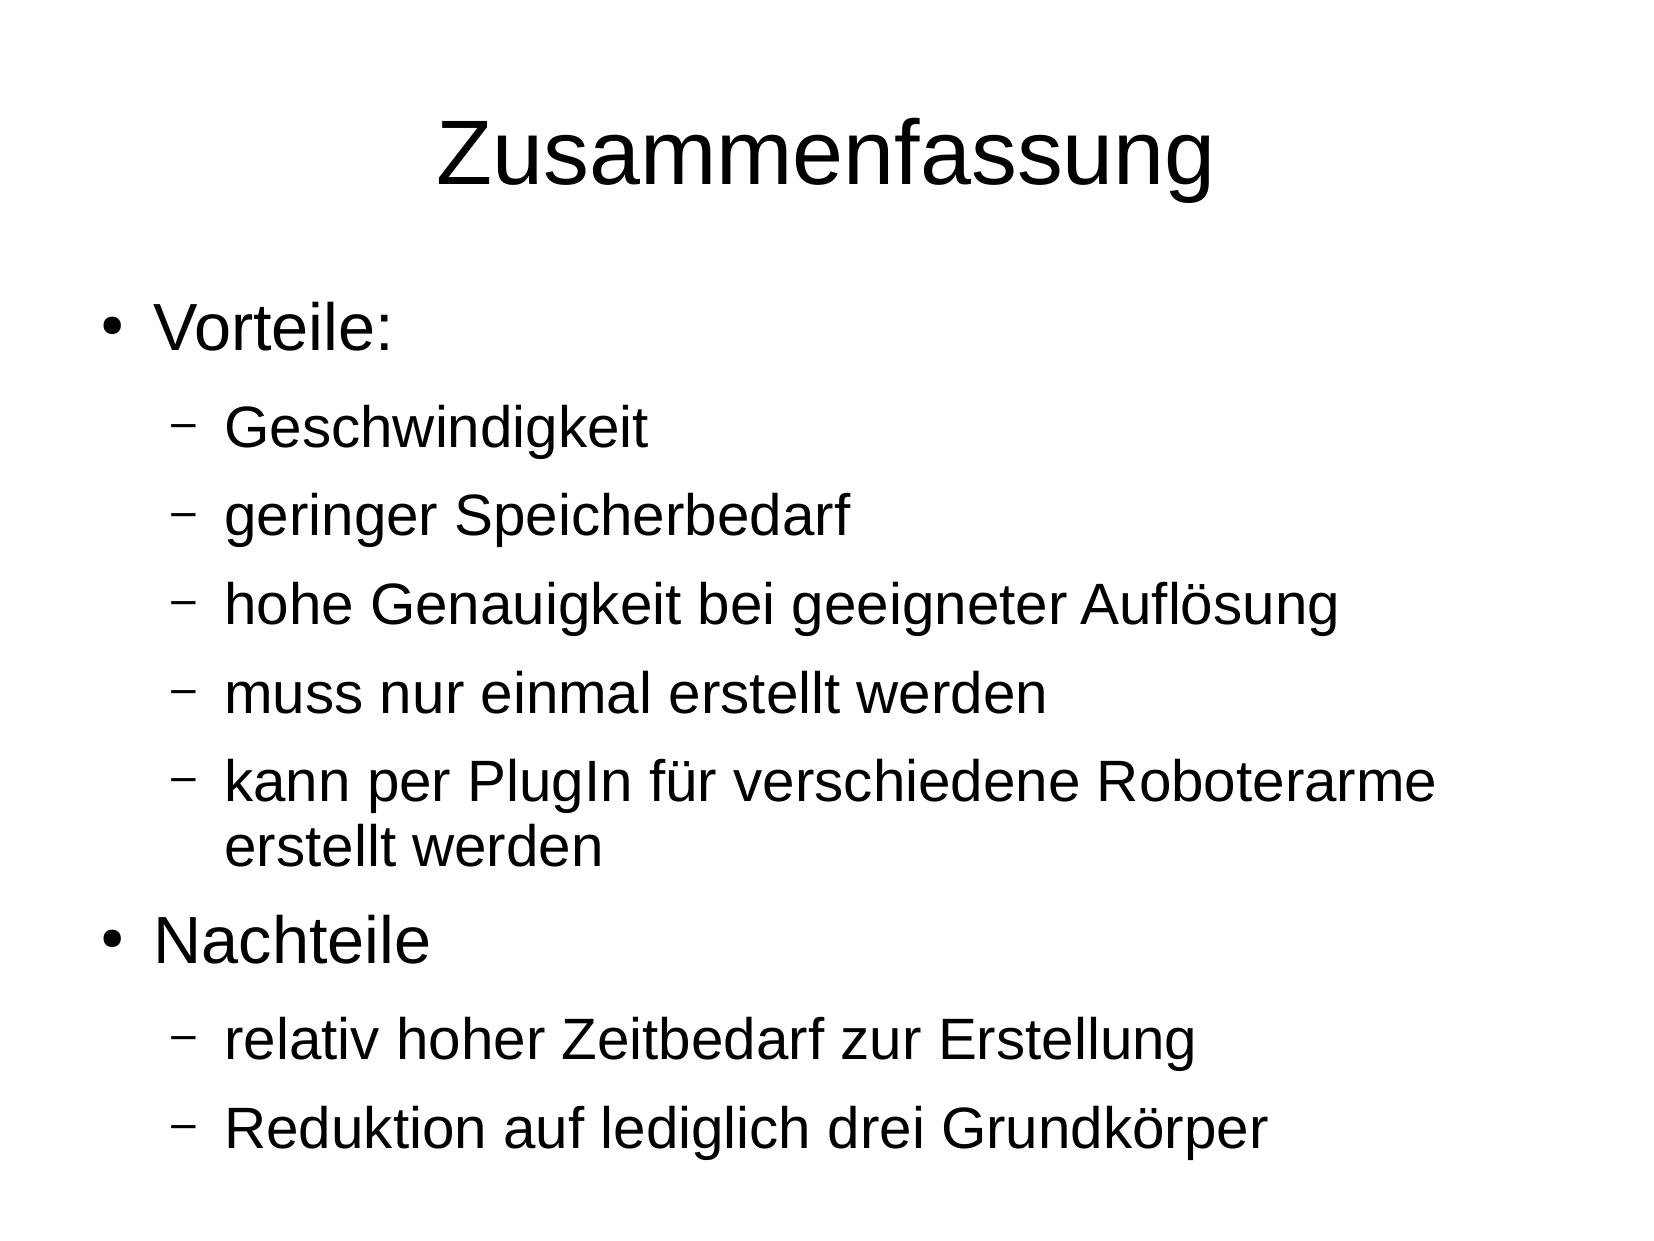

# Zusammenfassung
Vorteile:
Geschwindigkeit
geringer Speicherbedarf
hohe Genauigkeit bei geeigneter Auflösung
muss nur einmal erstellt werden
kann per PlugIn für verschiedene Roboterarme erstellt werden
Nachteile
relativ hoher Zeitbedarf zur Erstellung
Reduktion auf lediglich drei Grundkörper